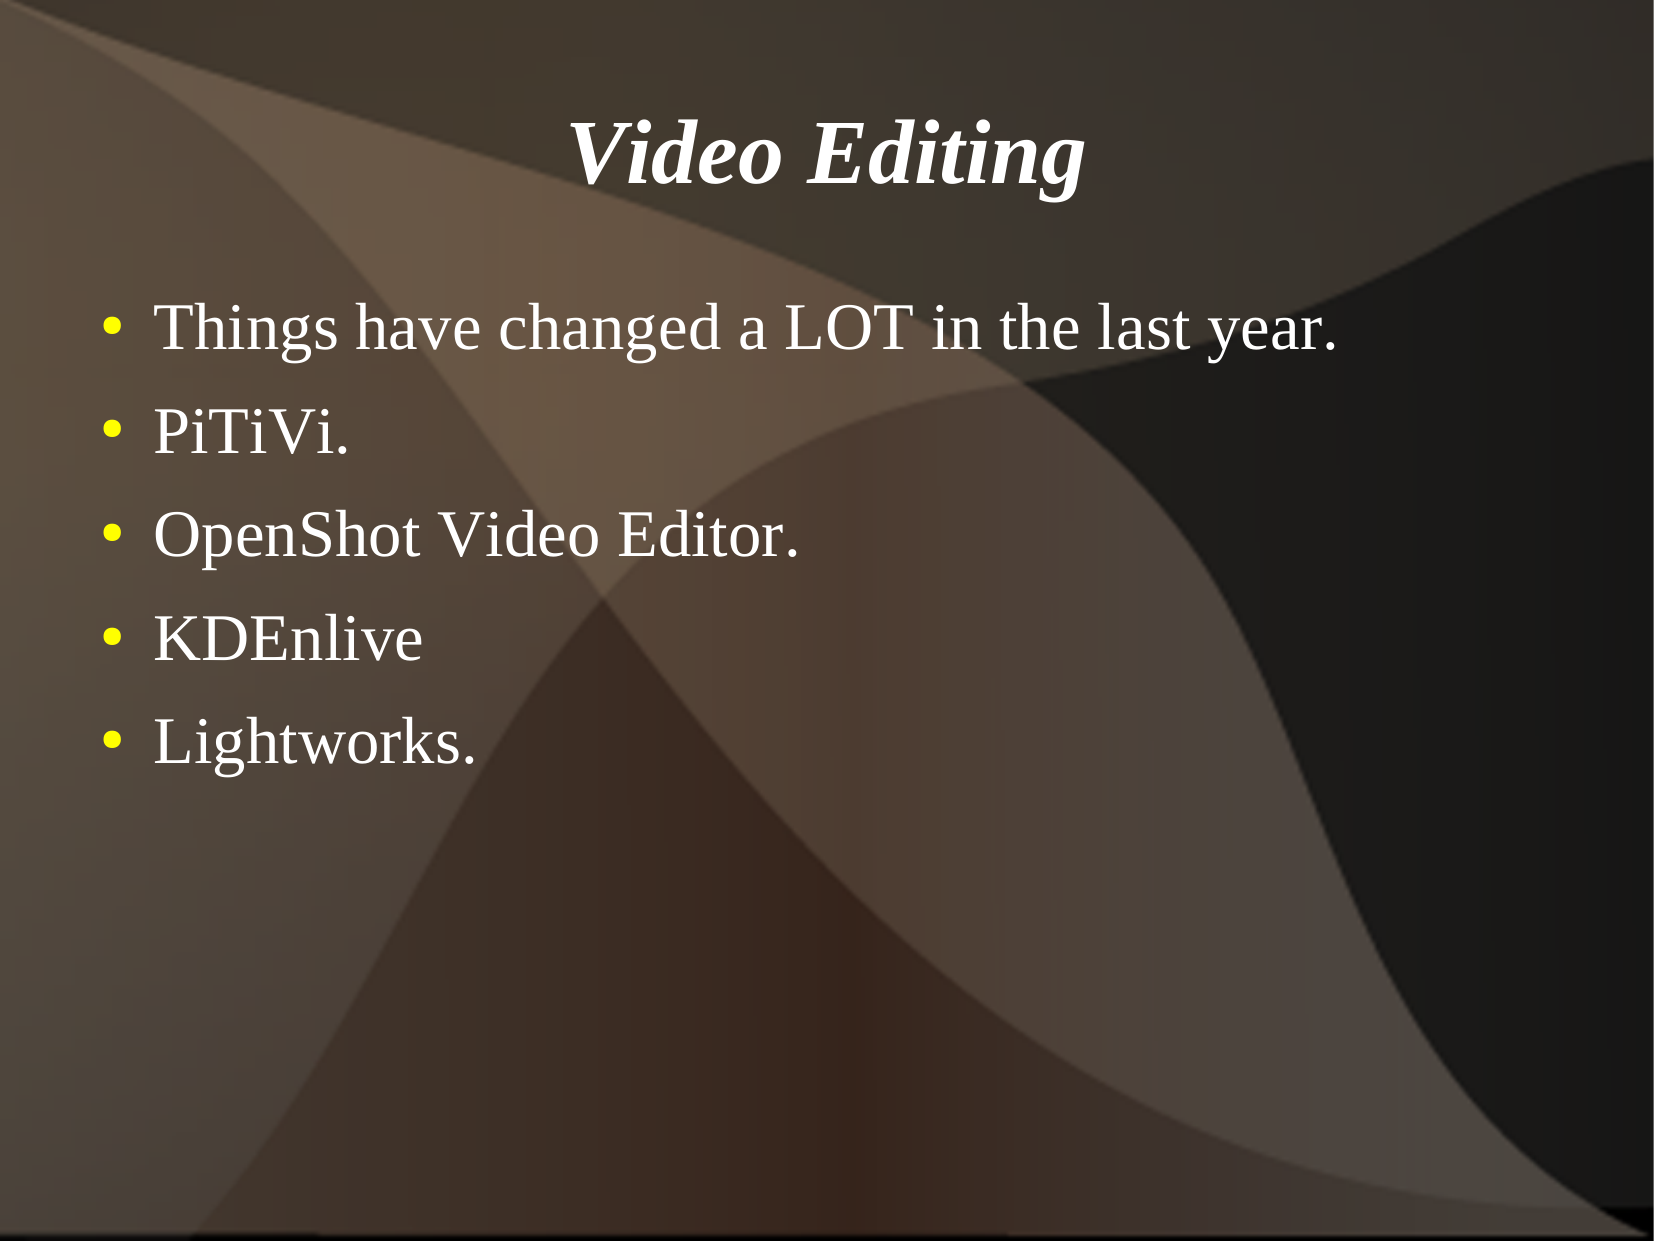

# Video Editing
Things have changed a LOT in the last year.
PiTiVi.
OpenShot Video Editor.
KDEnlive
Lightworks.